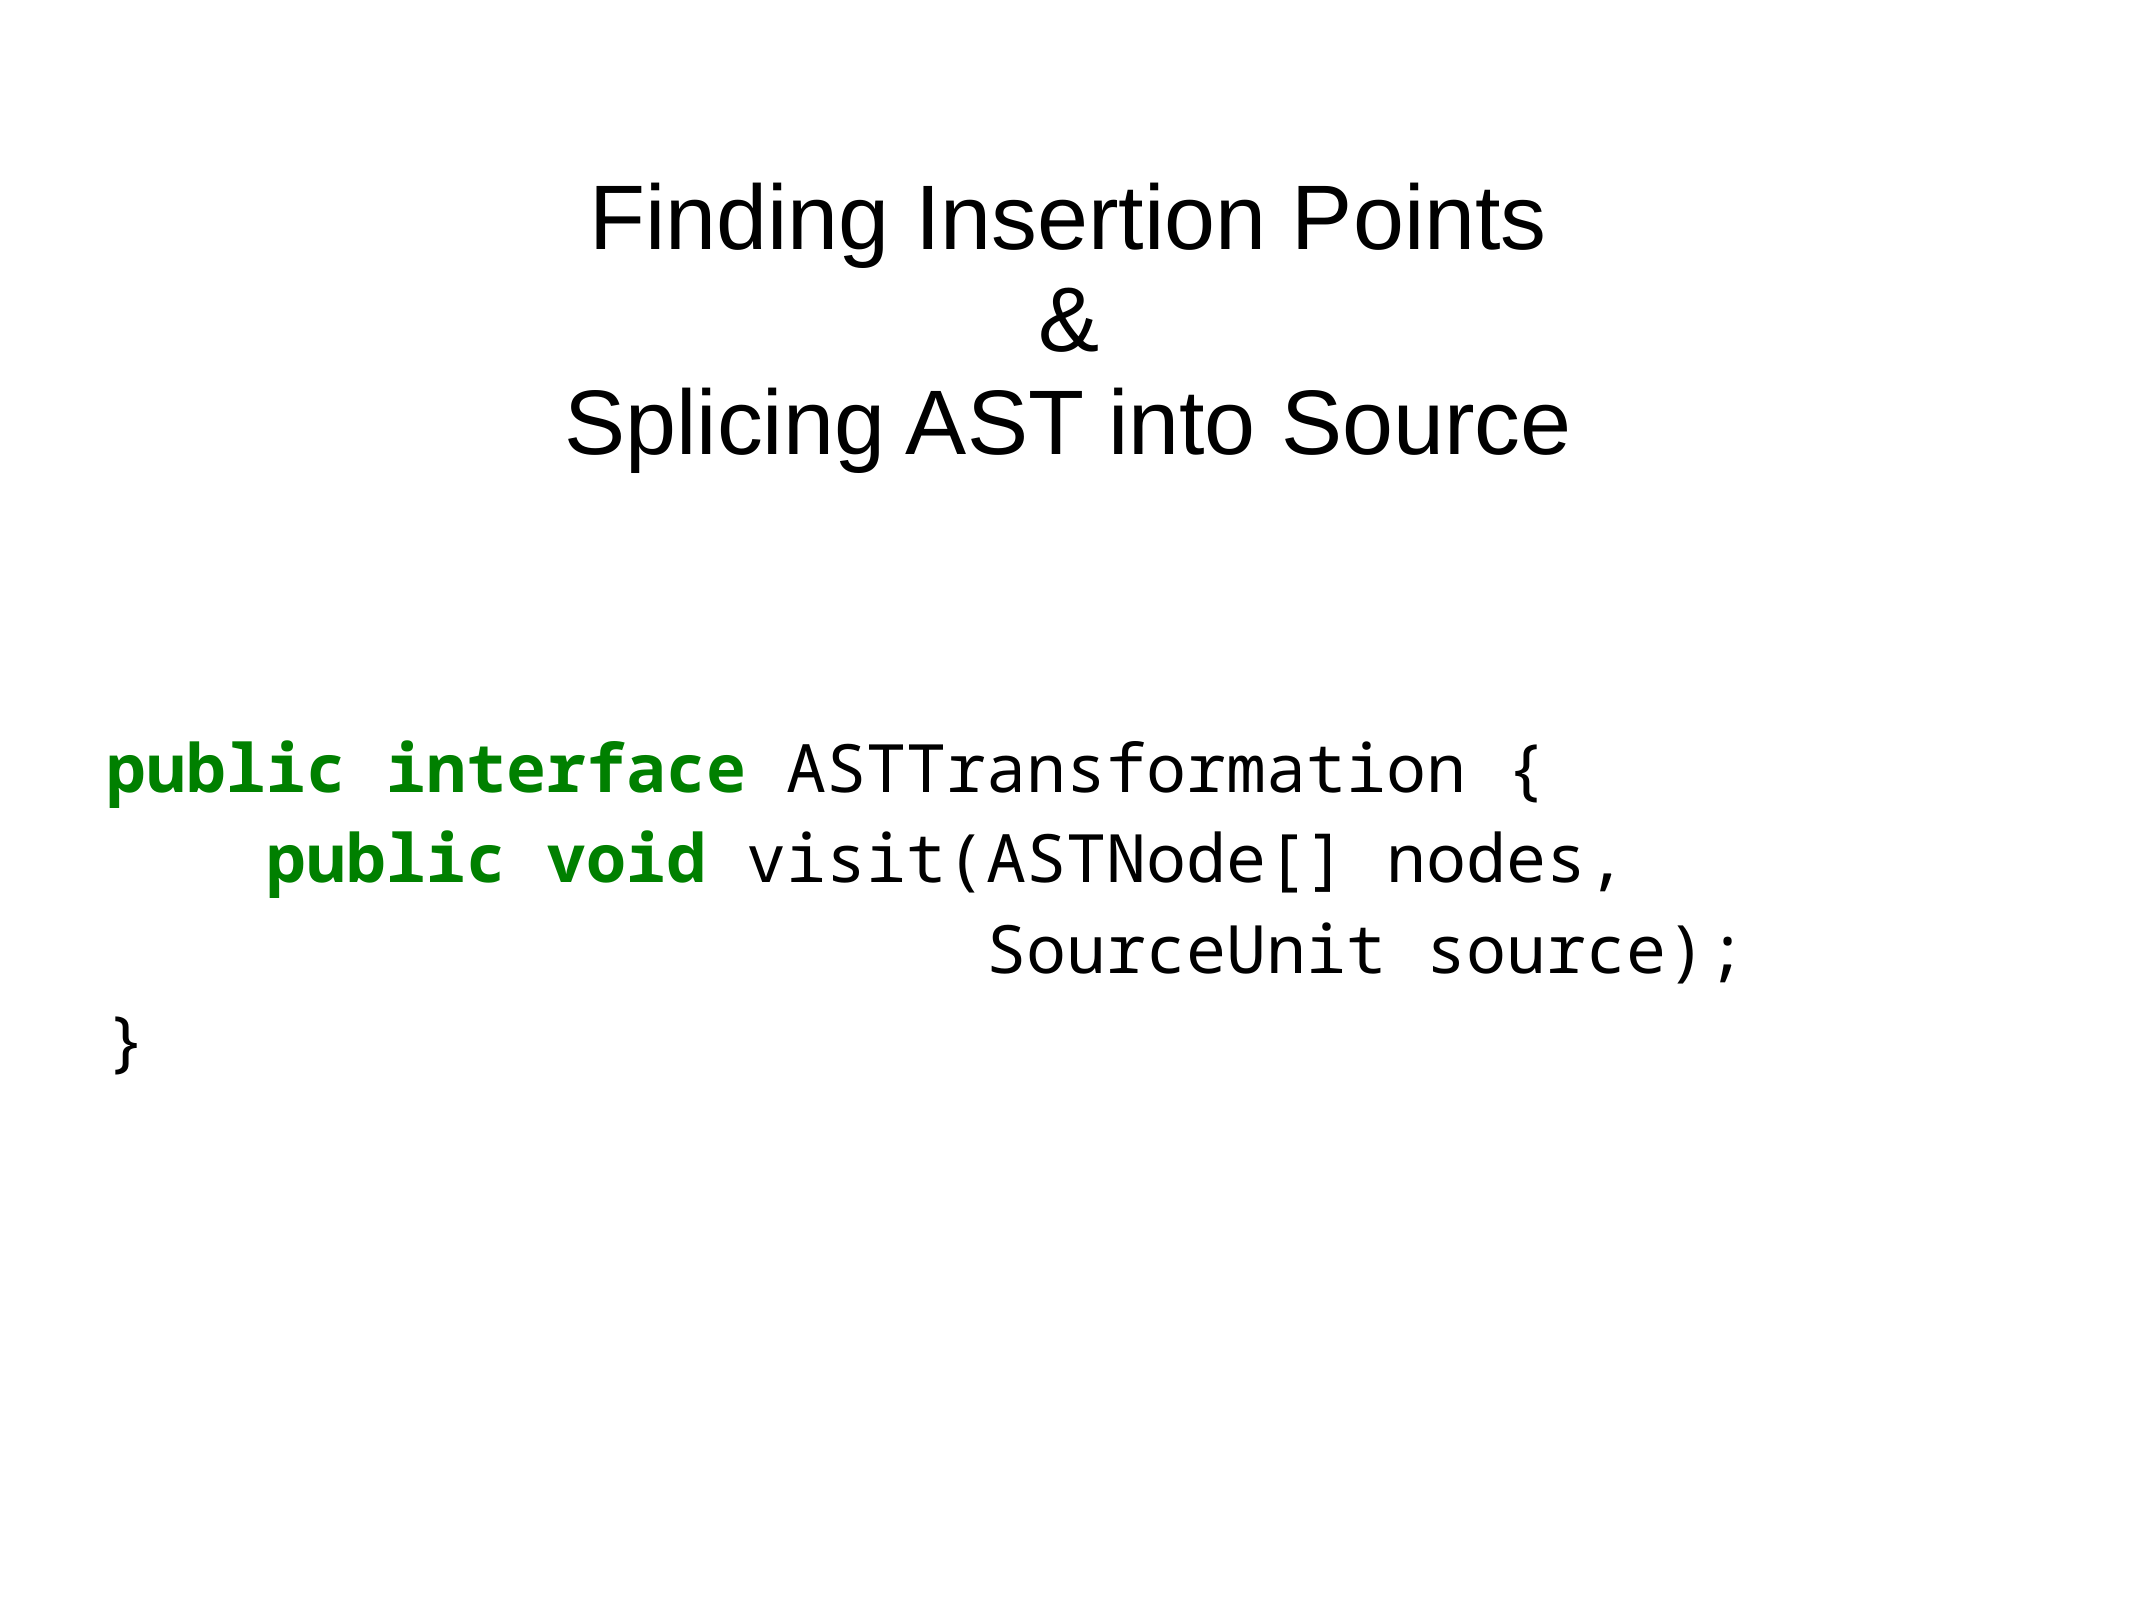

# Finding Insertion Points & Splicing AST into Source
public interface ASTTransformation {
 public void visit(ASTNode[] nodes,
 SourceUnit source);
}